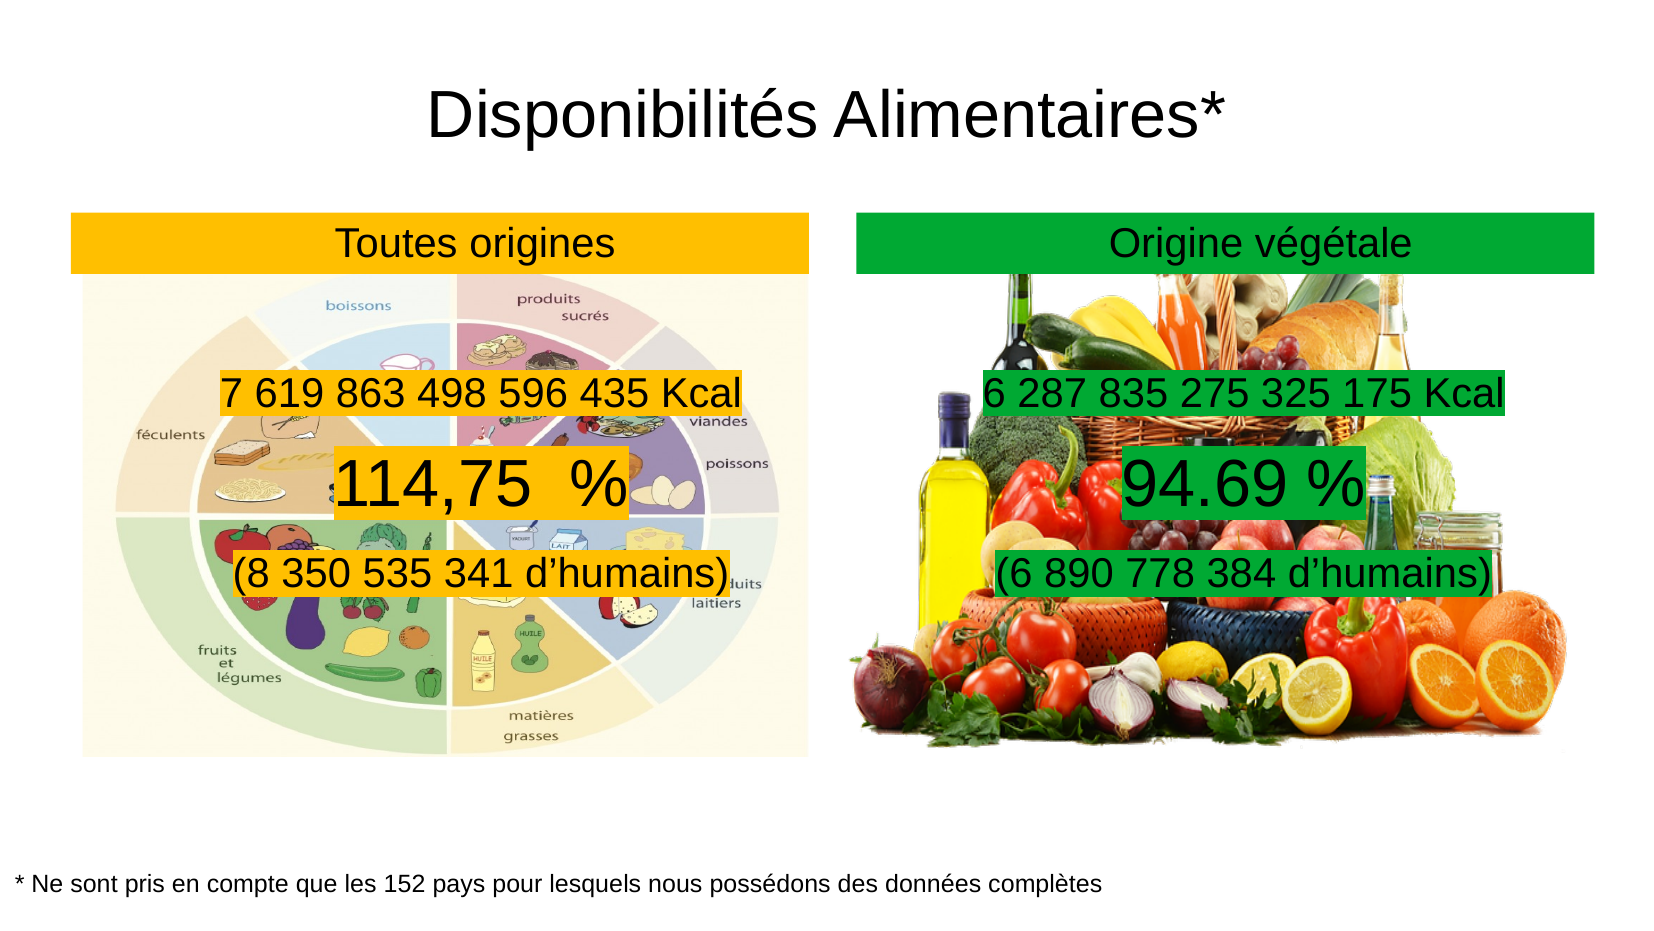

# Disponibilités Alimentaires*
 Toutes origines
Origine végétale
7 619 863 498 596 435 Kcal
114,75  %
(8 350 535 341 d’humains)
6 287 835 275 325 175 Kcal
94.69 %
(6 890 778 384 d’humains)
* Ne sont pris en compte que les 152 pays pour lesquels nous possédons des données complètes